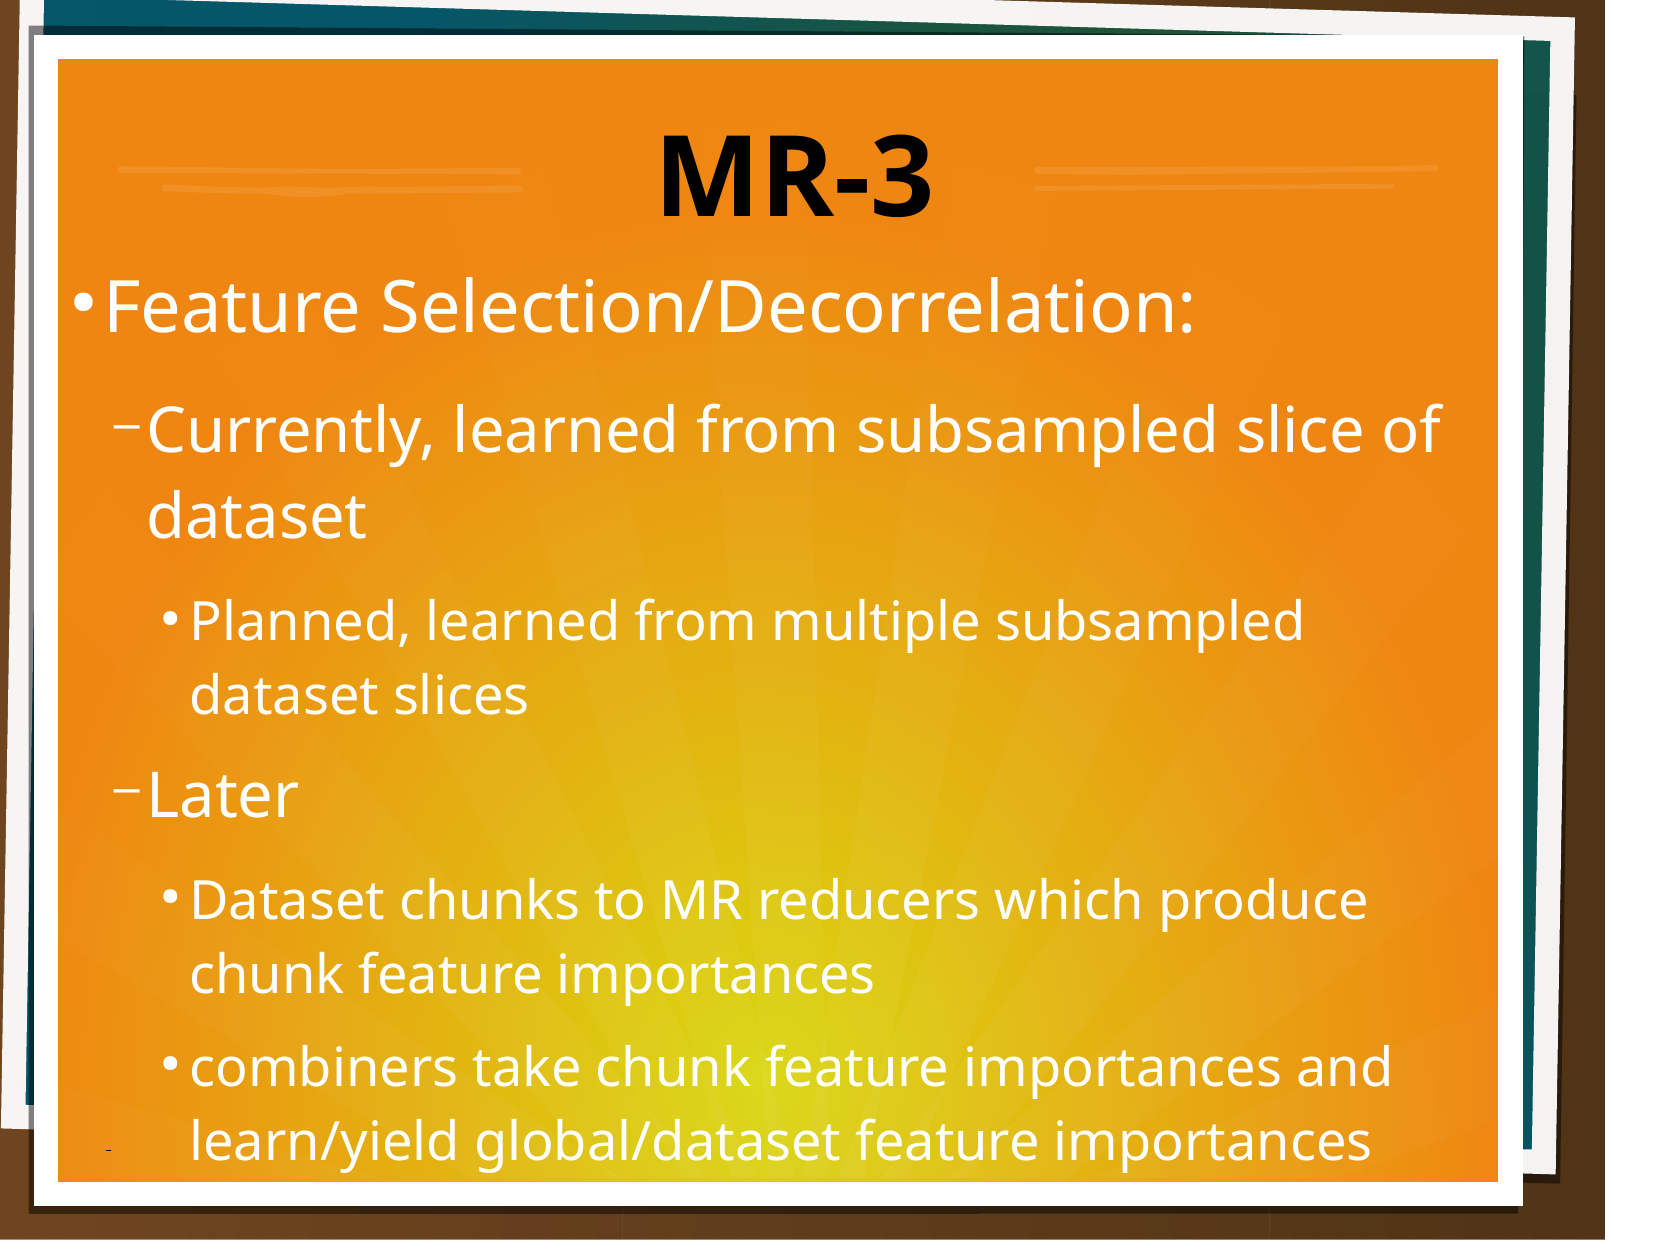

# MR-3
Feature Selection/Decorrelation:
Currently, learned from subsampled slice of dataset
Planned, learned from multiple subsampled dataset slices
Later
Dataset chunks to MR reducers which produce chunk feature importances
combiners take chunk feature importances and learn/yield global/dataset feature importances